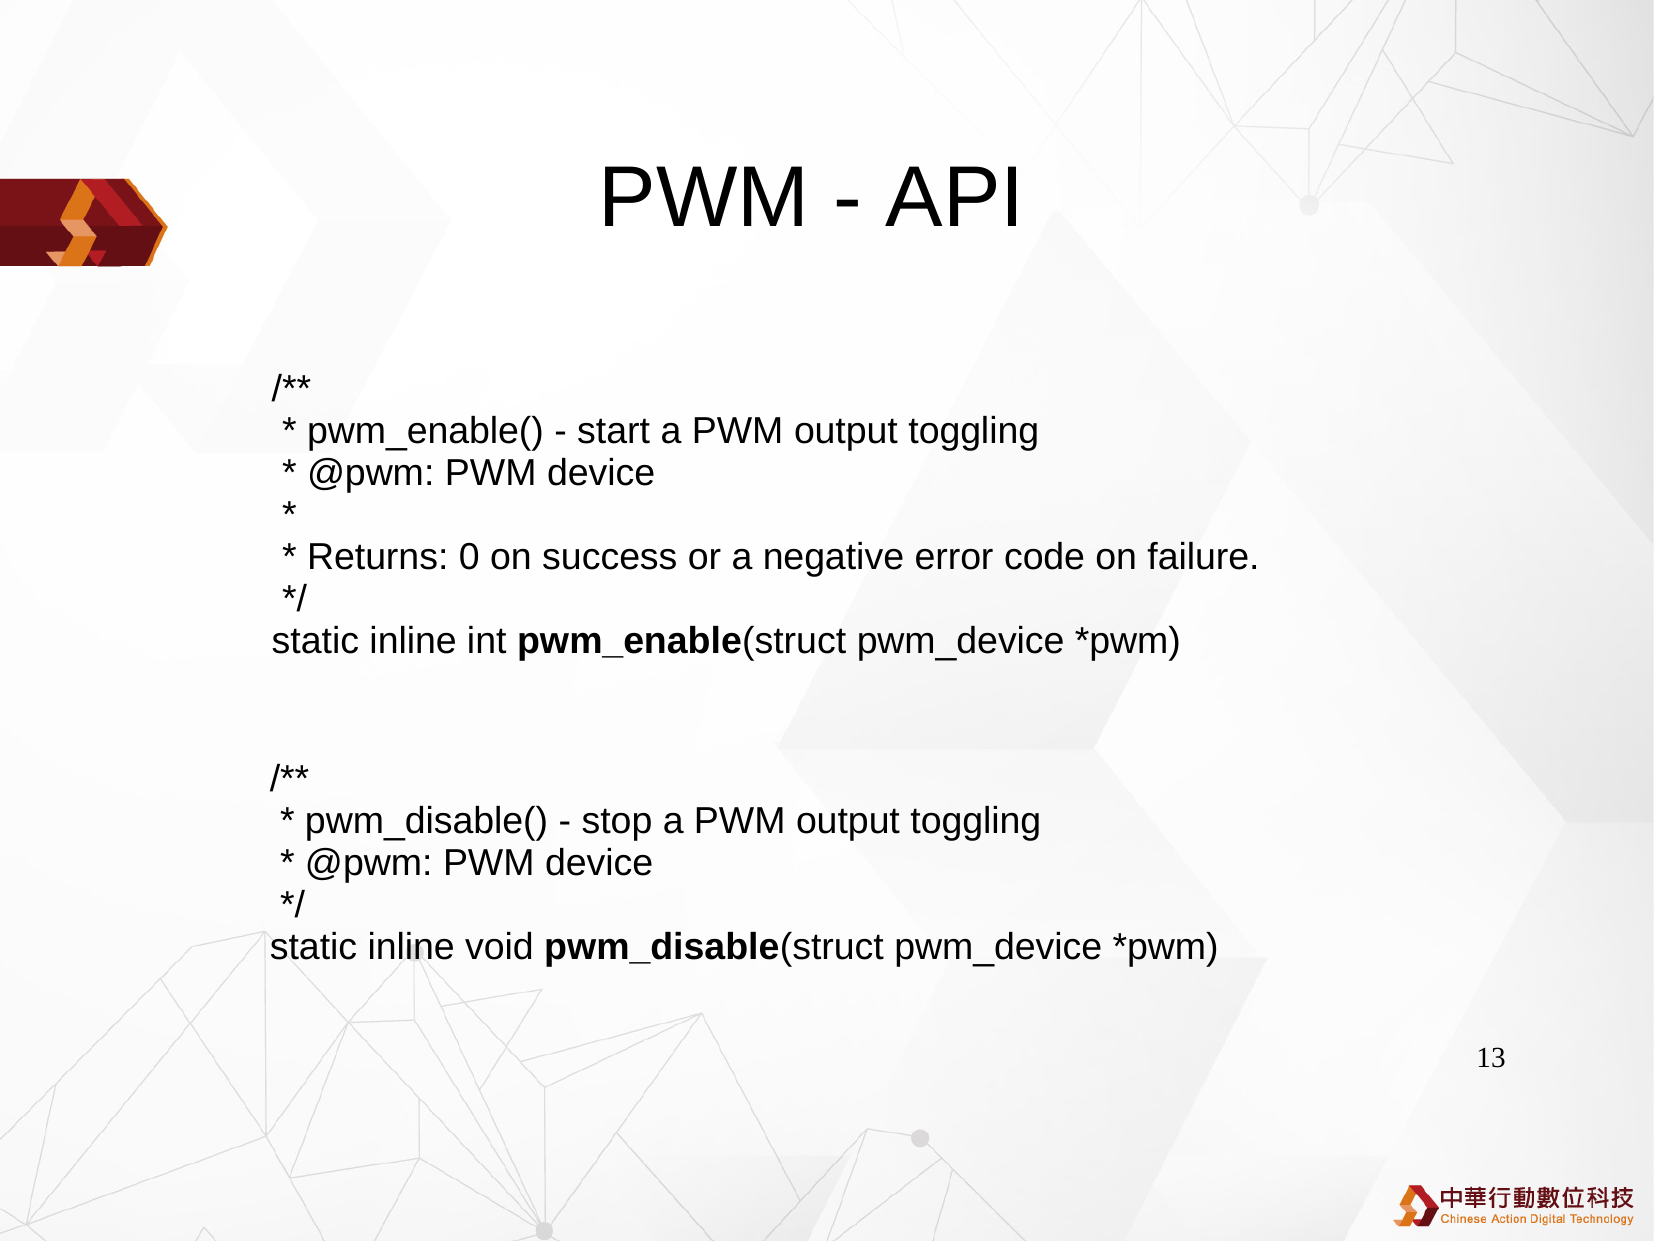

# PWM - API
/**
 * pwm_enable() - start a PWM output toggling
 * @pwm: PWM device
 *
 * Returns: 0 on success or a negative error code on failure.
 */
static inline int pwm_enable(struct pwm_device *pwm)
/**
 * pwm_disable() - stop a PWM output toggling
 * @pwm: PWM device
 */
static inline void pwm_disable(struct pwm_device *pwm)
13